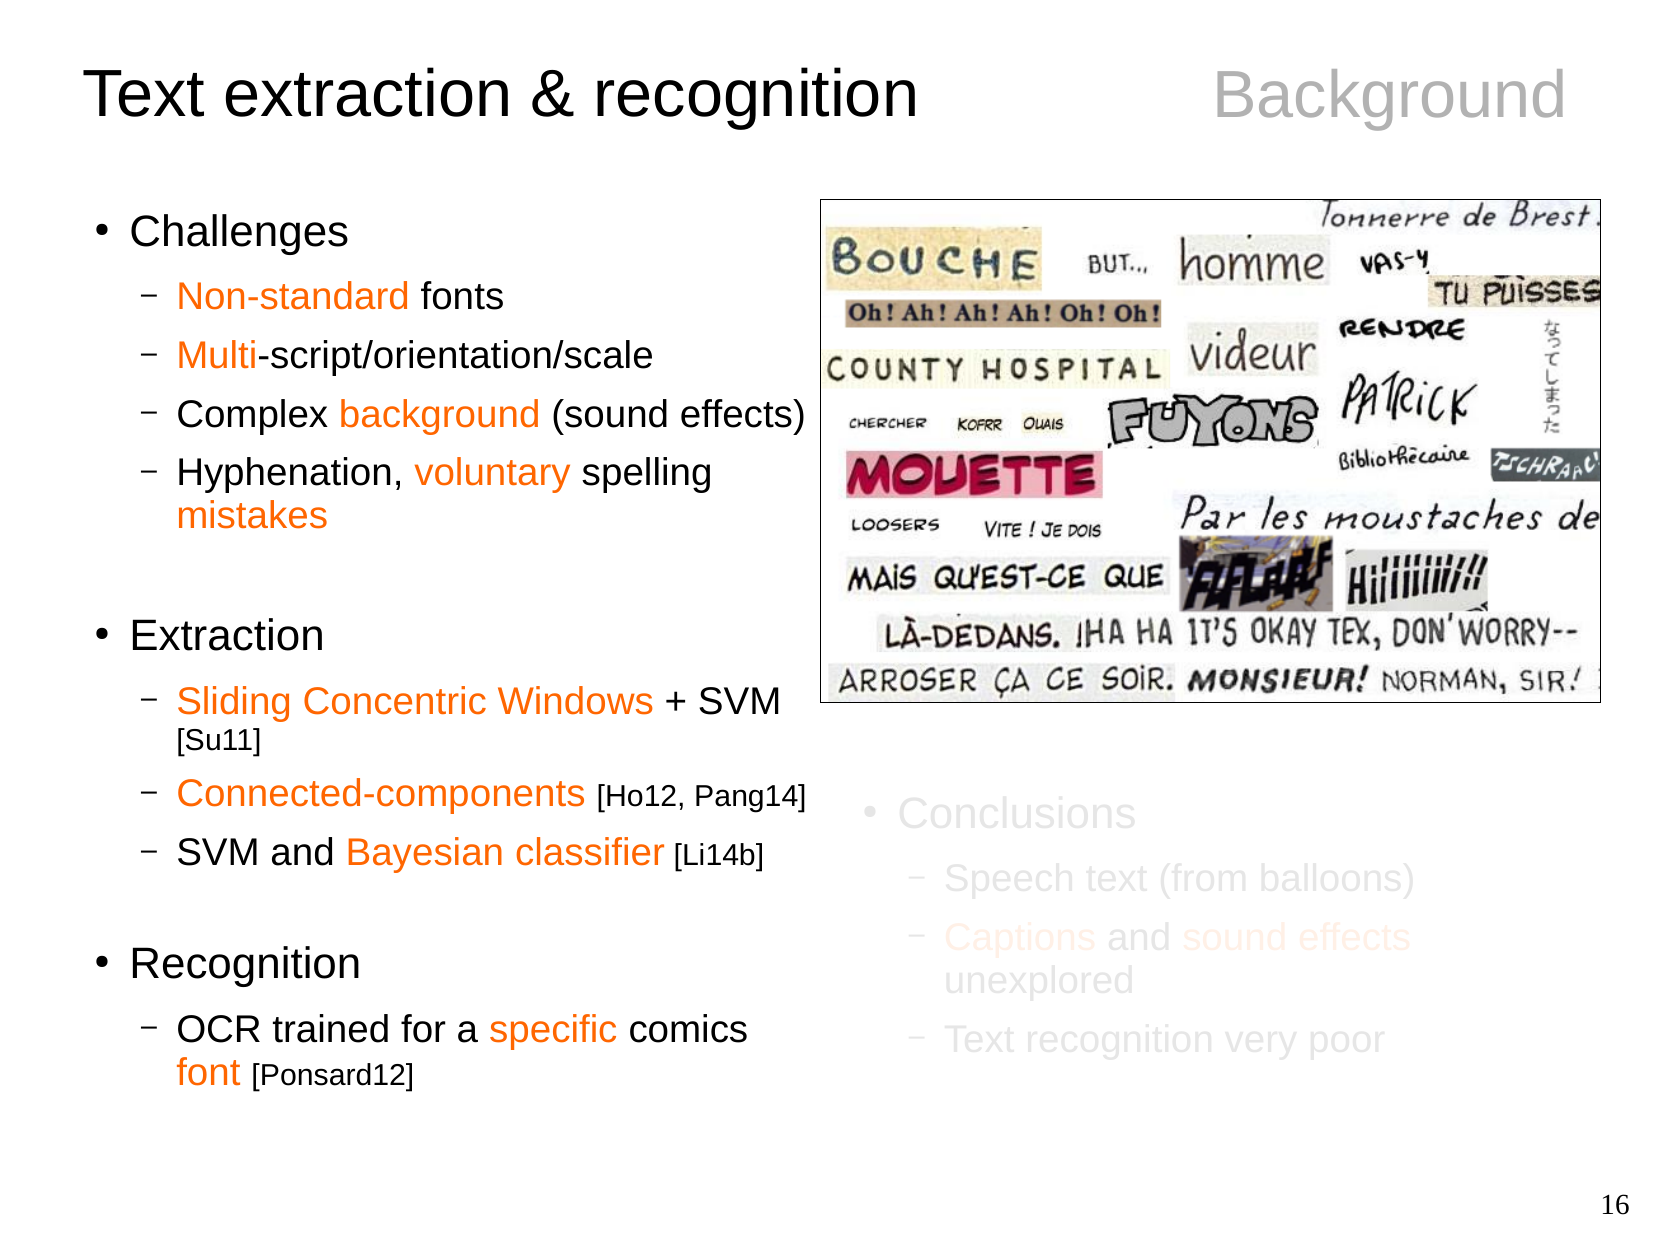

Text extraction & recognition
Challenges
Non-standard fonts
Multi-script/orientation/scale
Complex background (sound effects)
Hyphenation, voluntary spelling mistakes
Extraction
Sliding Concentric Windows + SVM [Su11]
Connected-components [Ho12, Pang14]
SVM and Bayesian classifier [Li14b]
Recognition
OCR trained for a specific comics font [Ponsard12]
# Conclusions
Speech text (from balloons)
Captions and sound effects unexplored
Text recognition very poor
16